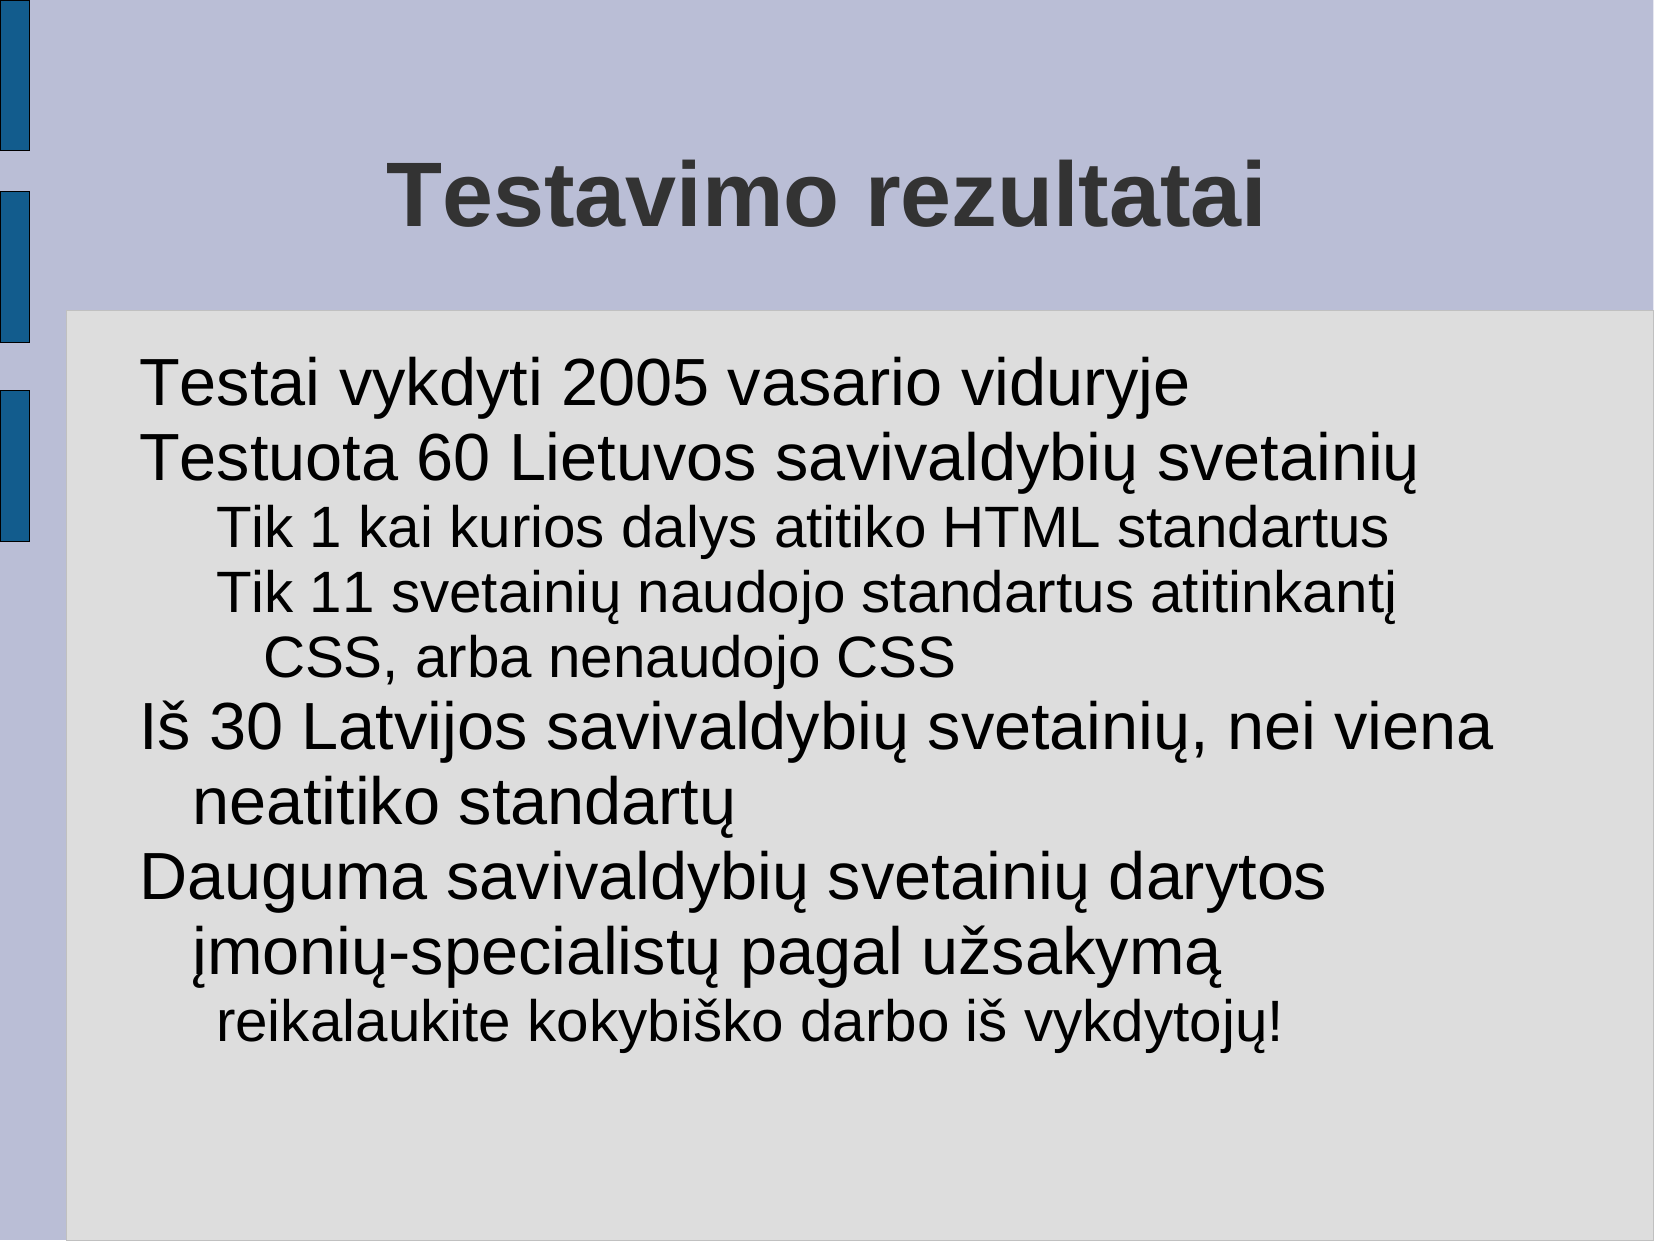

# Testavimo rezultatai
Testai vykdyti 2005 vasario viduryje
Testuota 60 Lietuvos savivaldybių svetainių
Tik 1 kai kurios dalys atitiko HTML standartus
Tik 11 svetainių naudojo standartus atitinkantį CSS, arba nenaudojo CSS
Iš 30 Latvijos savivaldybių svetainių, nei viena neatitiko standartų
Dauguma savivaldybių svetainių darytos įmonių-specialistų pagal užsakymą
reikalaukite kokybiško darbo iš vykdytojų!